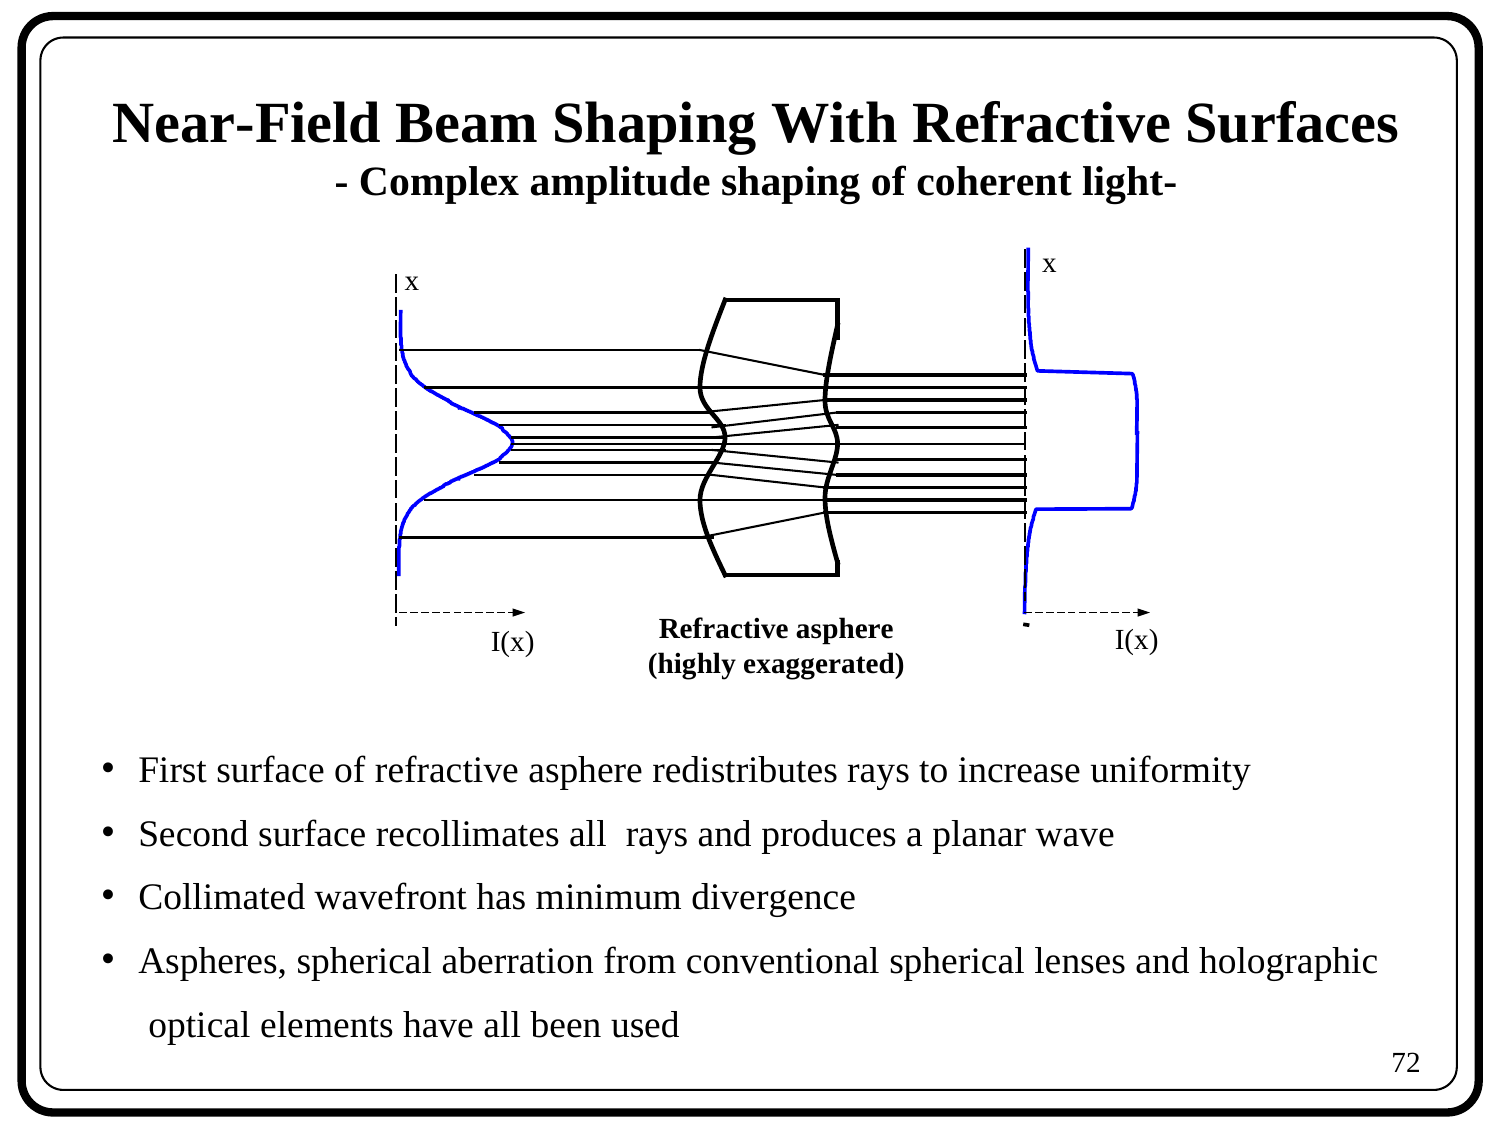

# Near-Field Beam Shaping With Refractive Surfaces - Complex amplitude shaping of coherent light-
x
x
Refractive asphere
(highly exaggerated)
I(x)
I(x)
First surface of refractive asphere redistributes rays to increase uniformity
Second surface recollimates all rays and produces a planar wave
Collimated wavefront has minimum divergence
Aspheres, spherical aberration from conventional spherical lenses and holographic
 optical elements have all been used